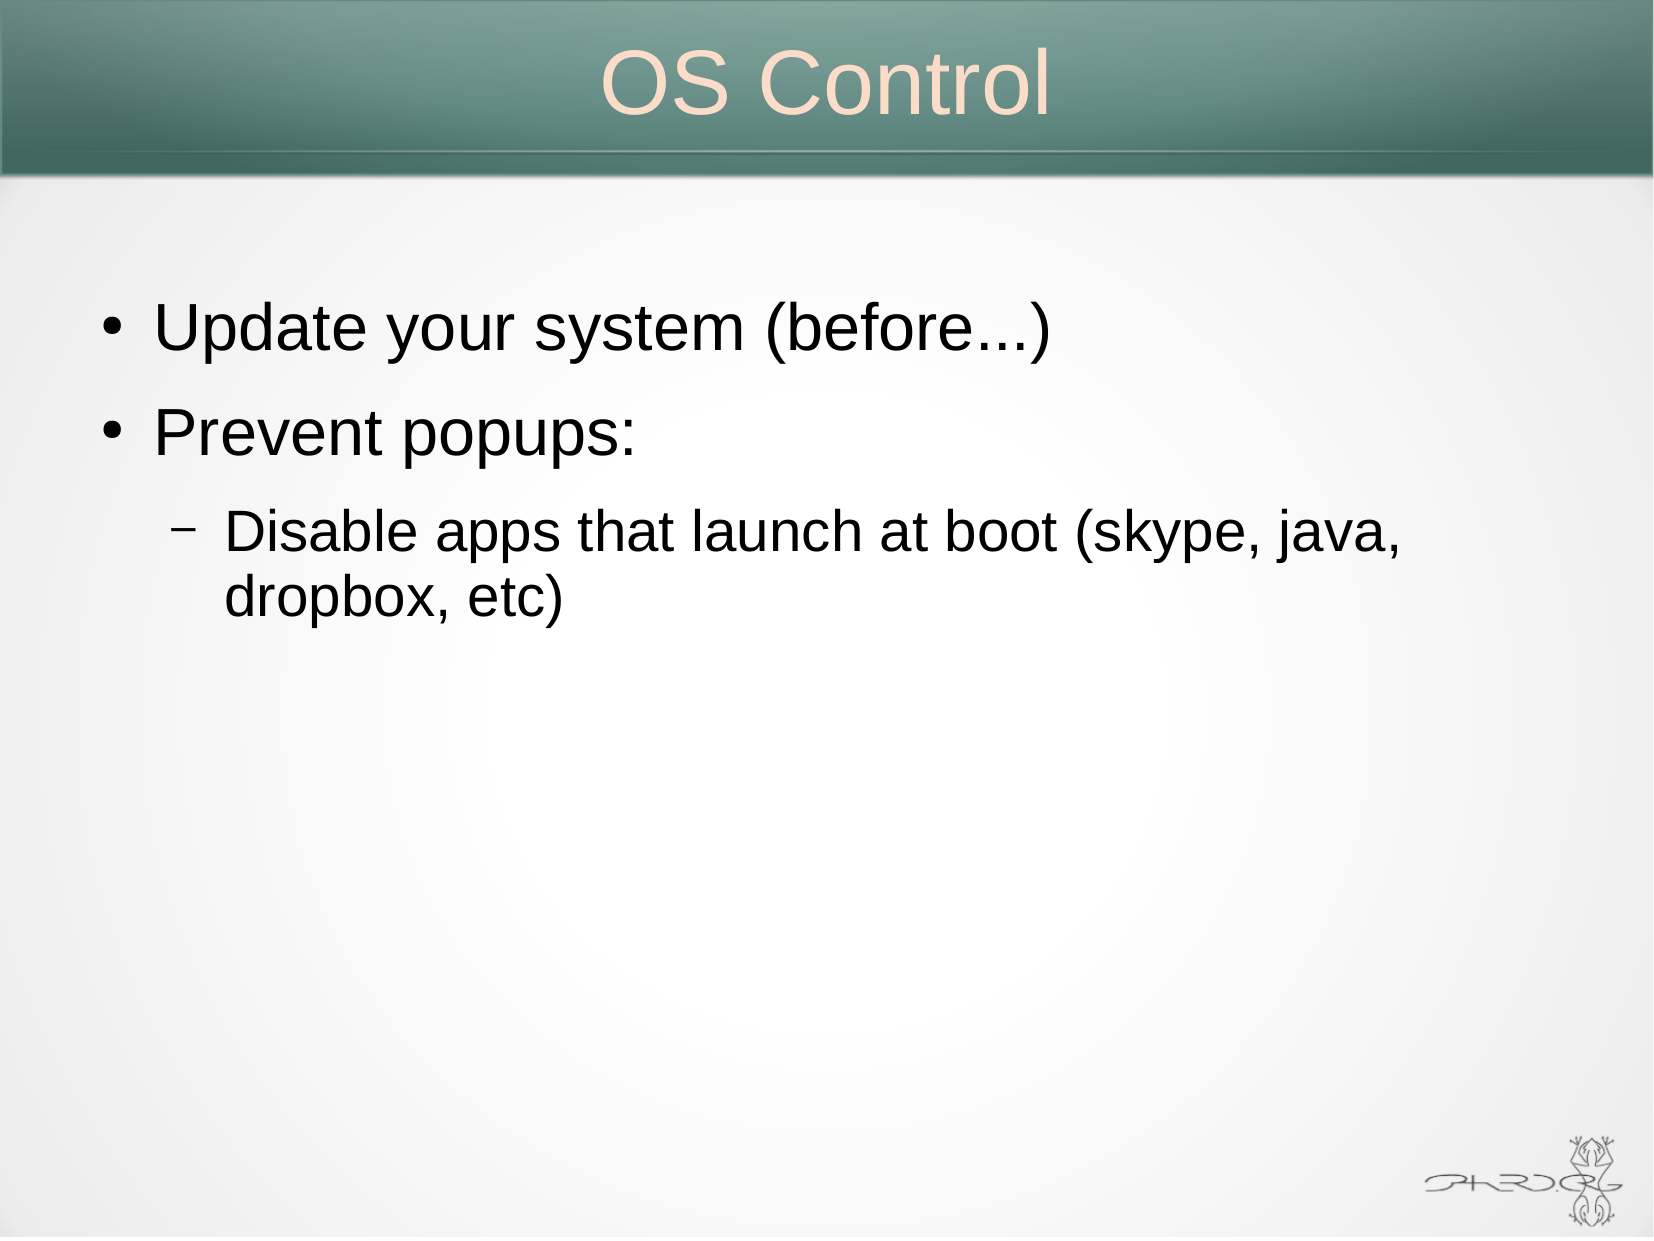

# OS Control
Update your system (before...)
Prevent popups:
Disable apps that launch at boot (skype, java, dropbox, etc)